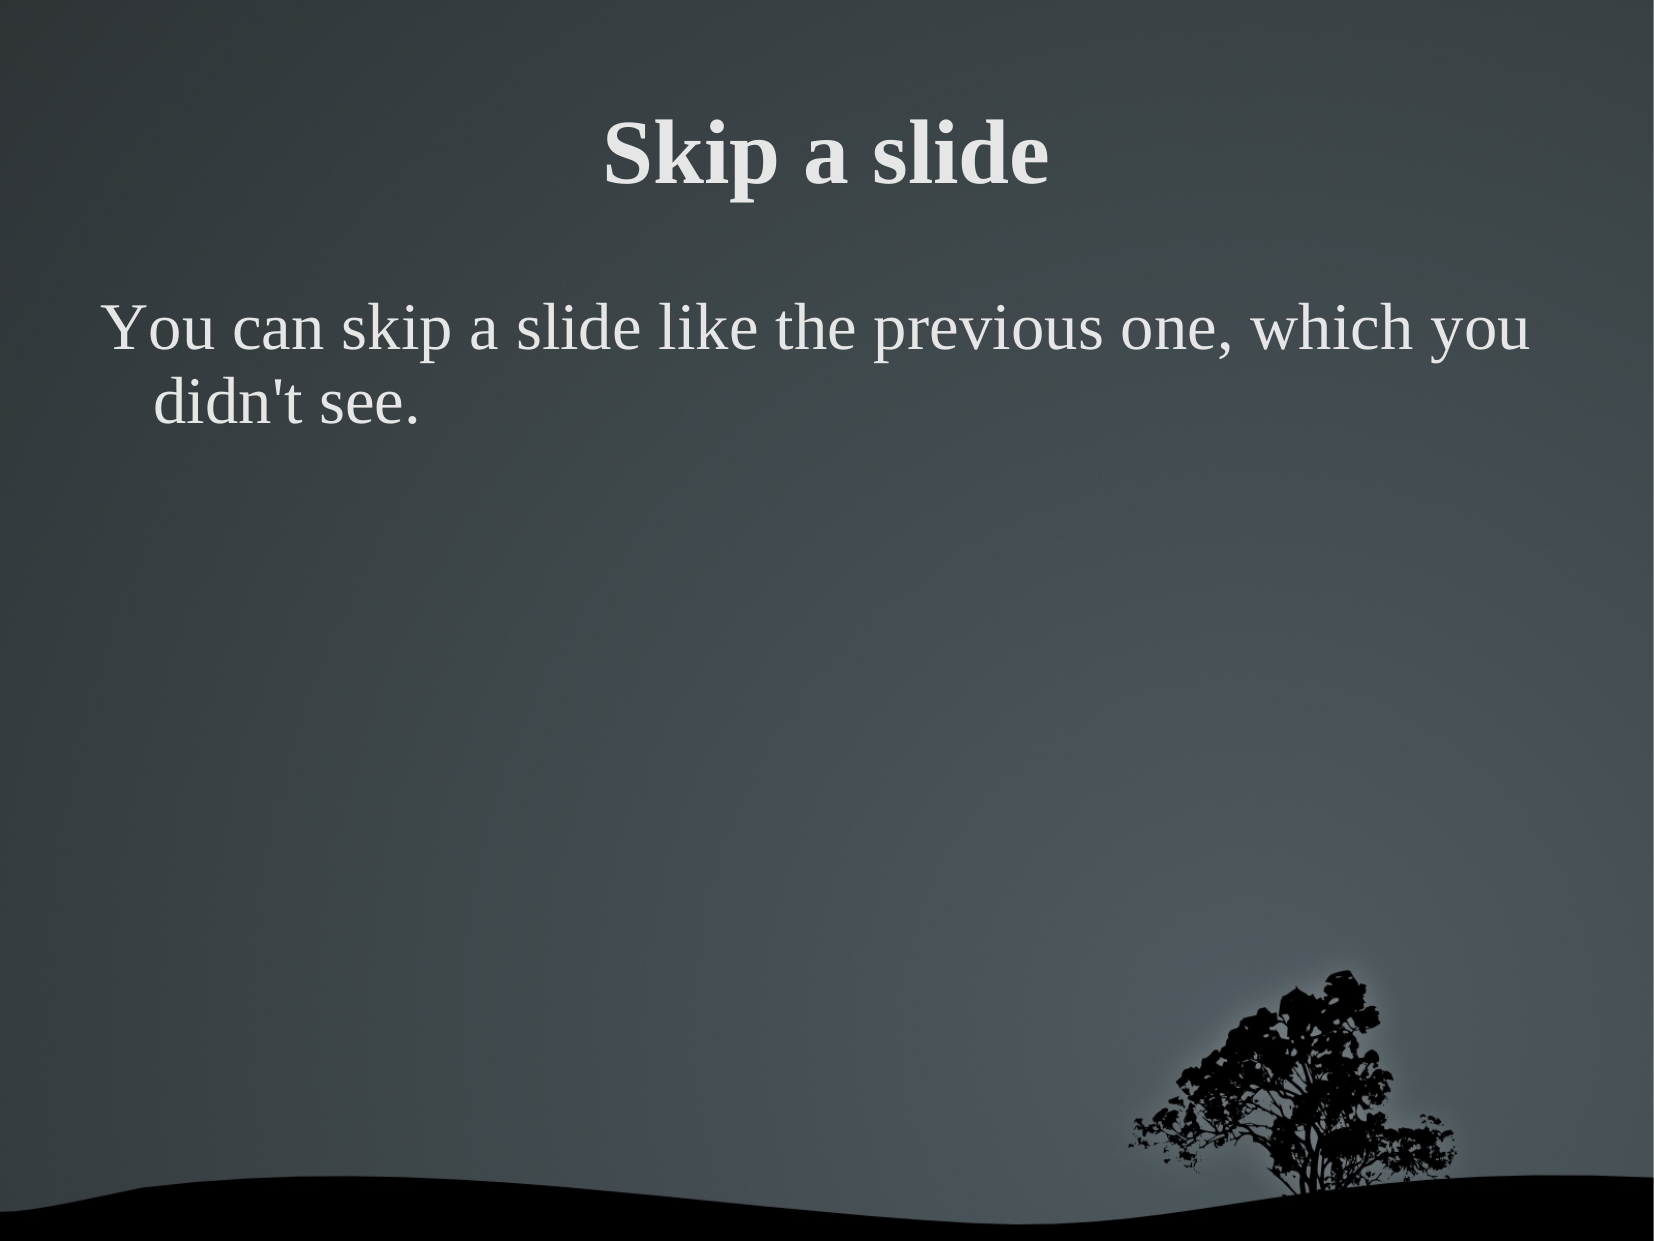

# Skip a slide
You can skip a slide like the previous one, which you didn't see.